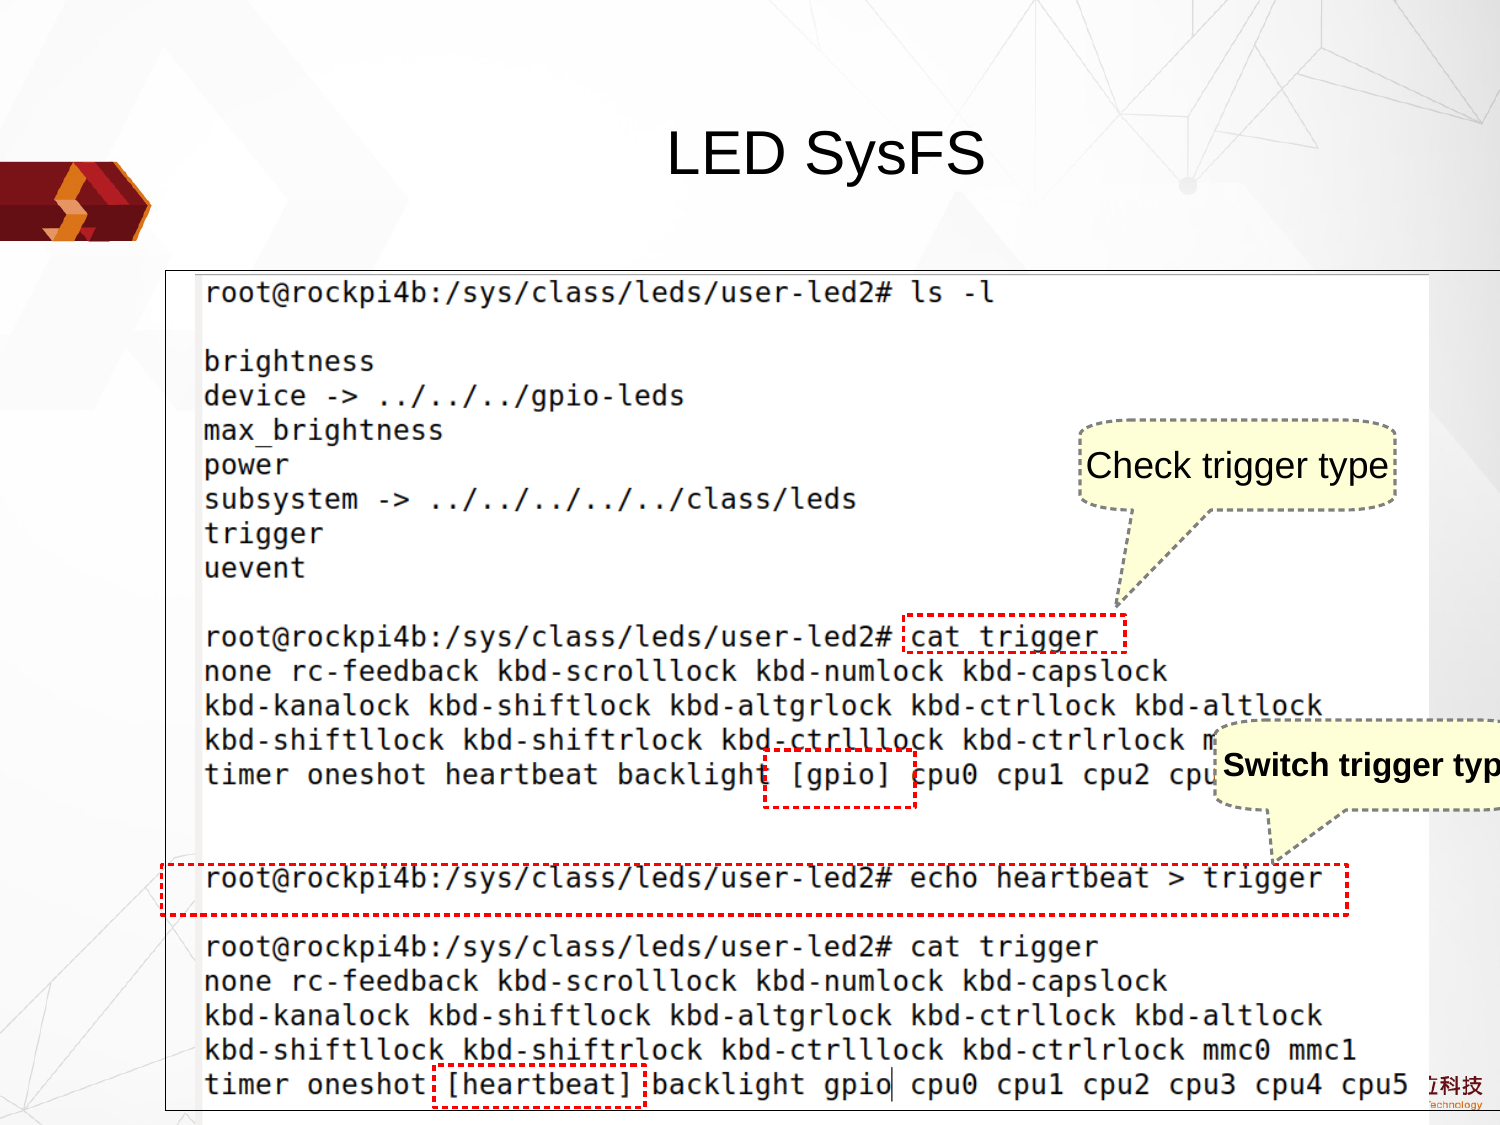

# LED SysFS
Check trigger type
Switch trigger type
80